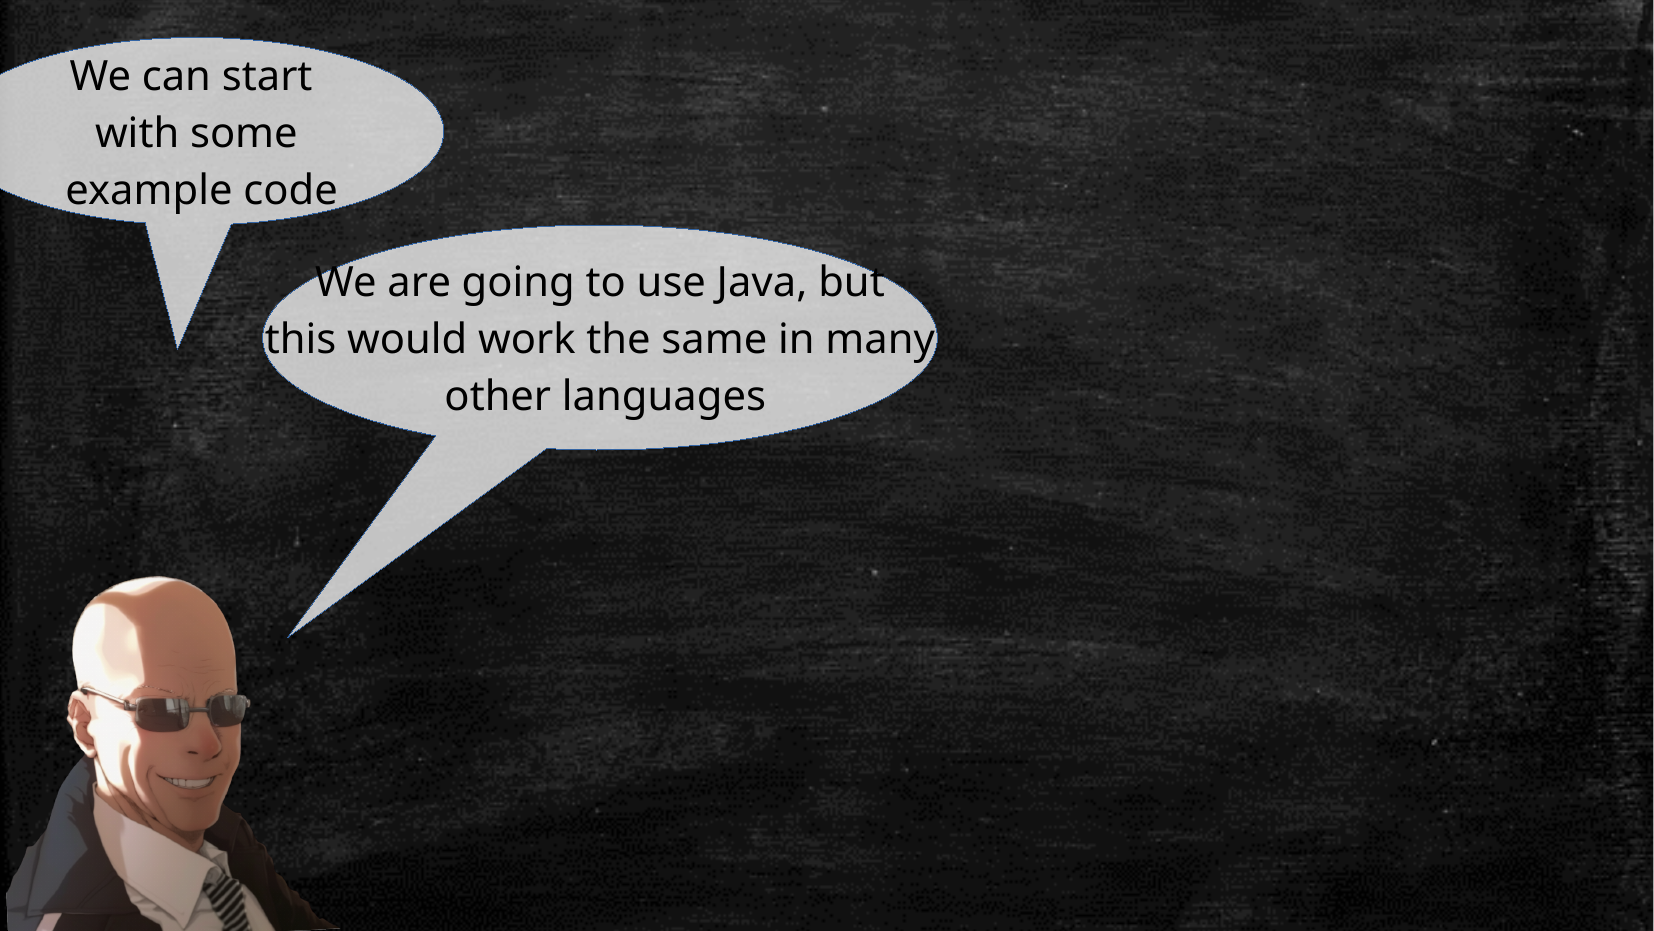

We can start
with some
 example code
We are going to use Java, but
this would work the same in many
 other languages